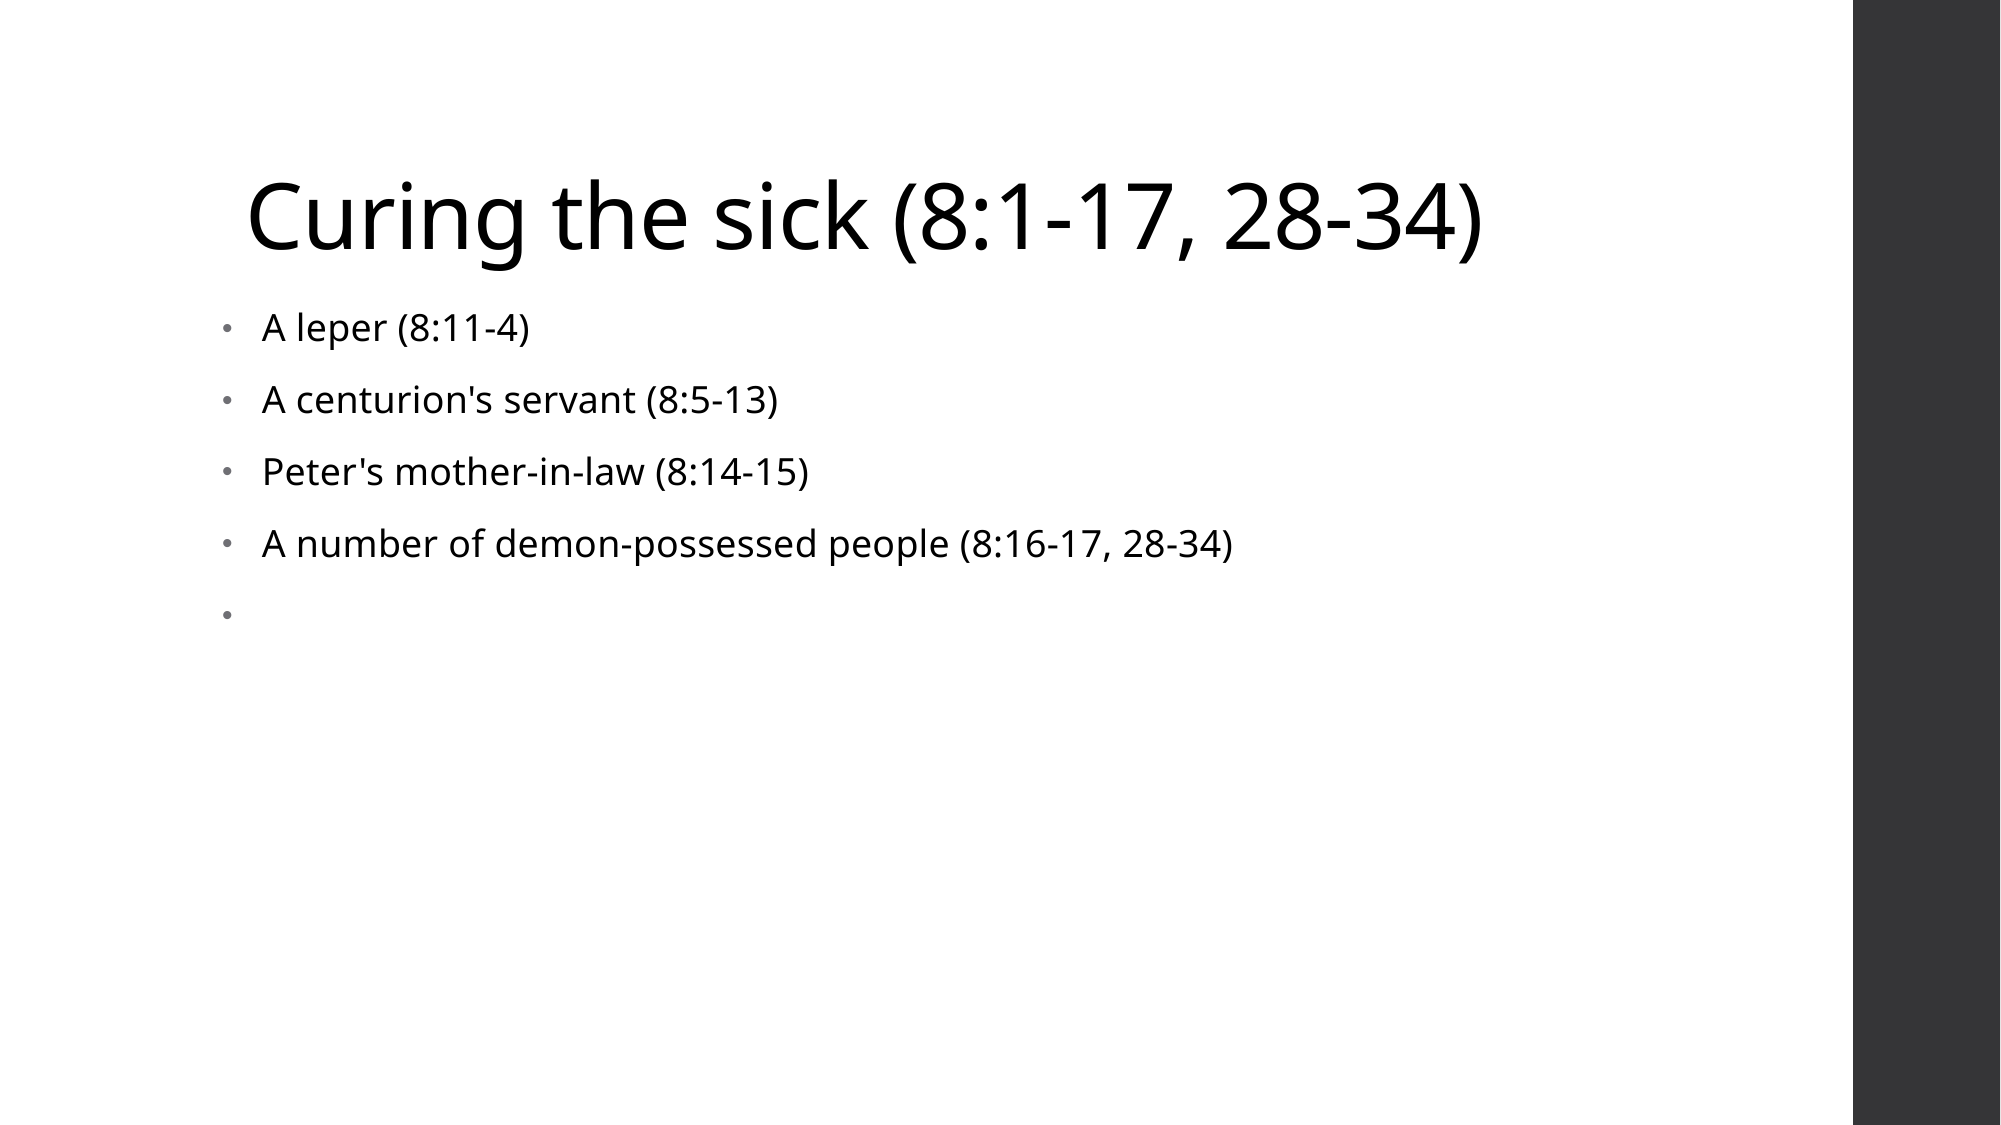

# Curing the sick (8:1-17, 28-34)
 A leper (8:11-4)
 A centurion's servant (8:5-13)
 Peter's mother-in-law (8:14-15)
 A number of demon-possessed people (8:16-17, 28-34)